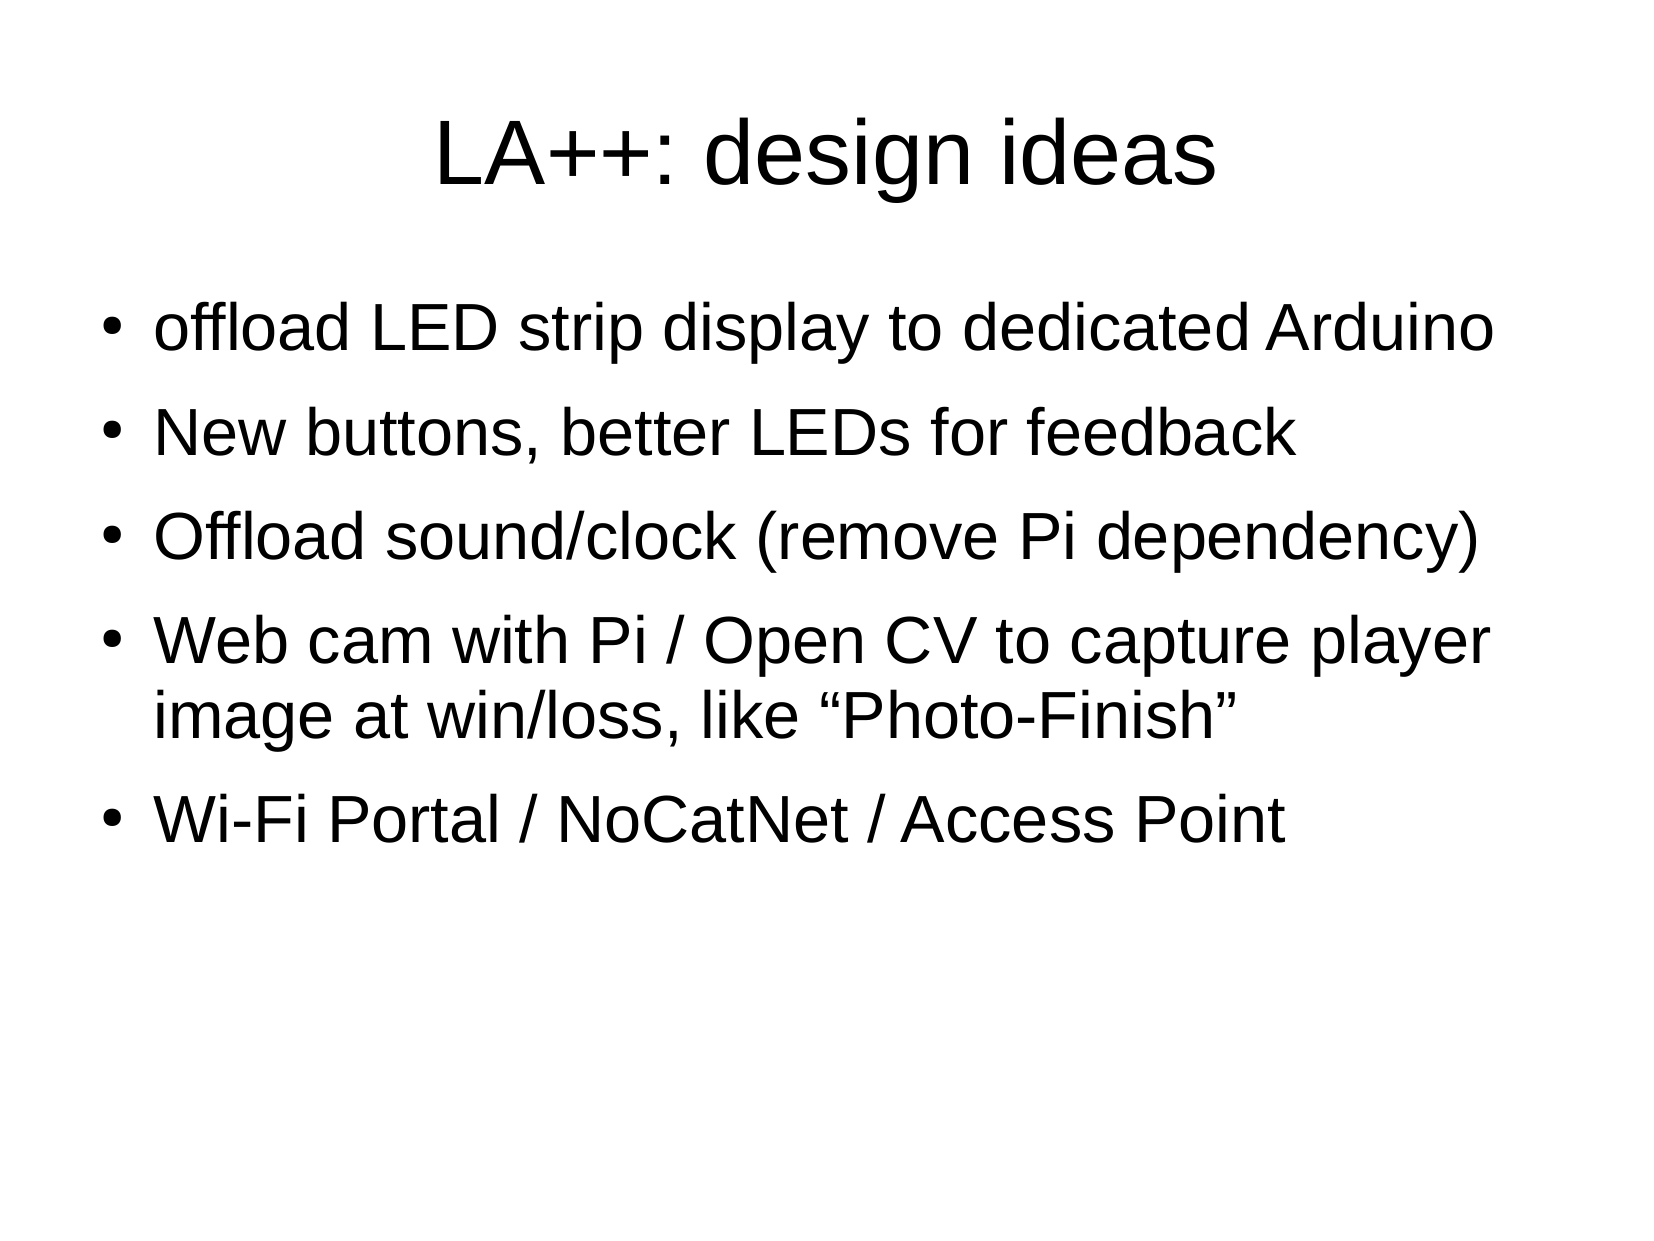

# LA++: design ideas
offload LED strip display to dedicated Arduino
New buttons, better LEDs for feedback
Offload sound/clock (remove Pi dependency)
Web cam with Pi / Open CV to capture player image at win/loss, like “Photo-Finish”
Wi-Fi Portal / NoCatNet / Access Point